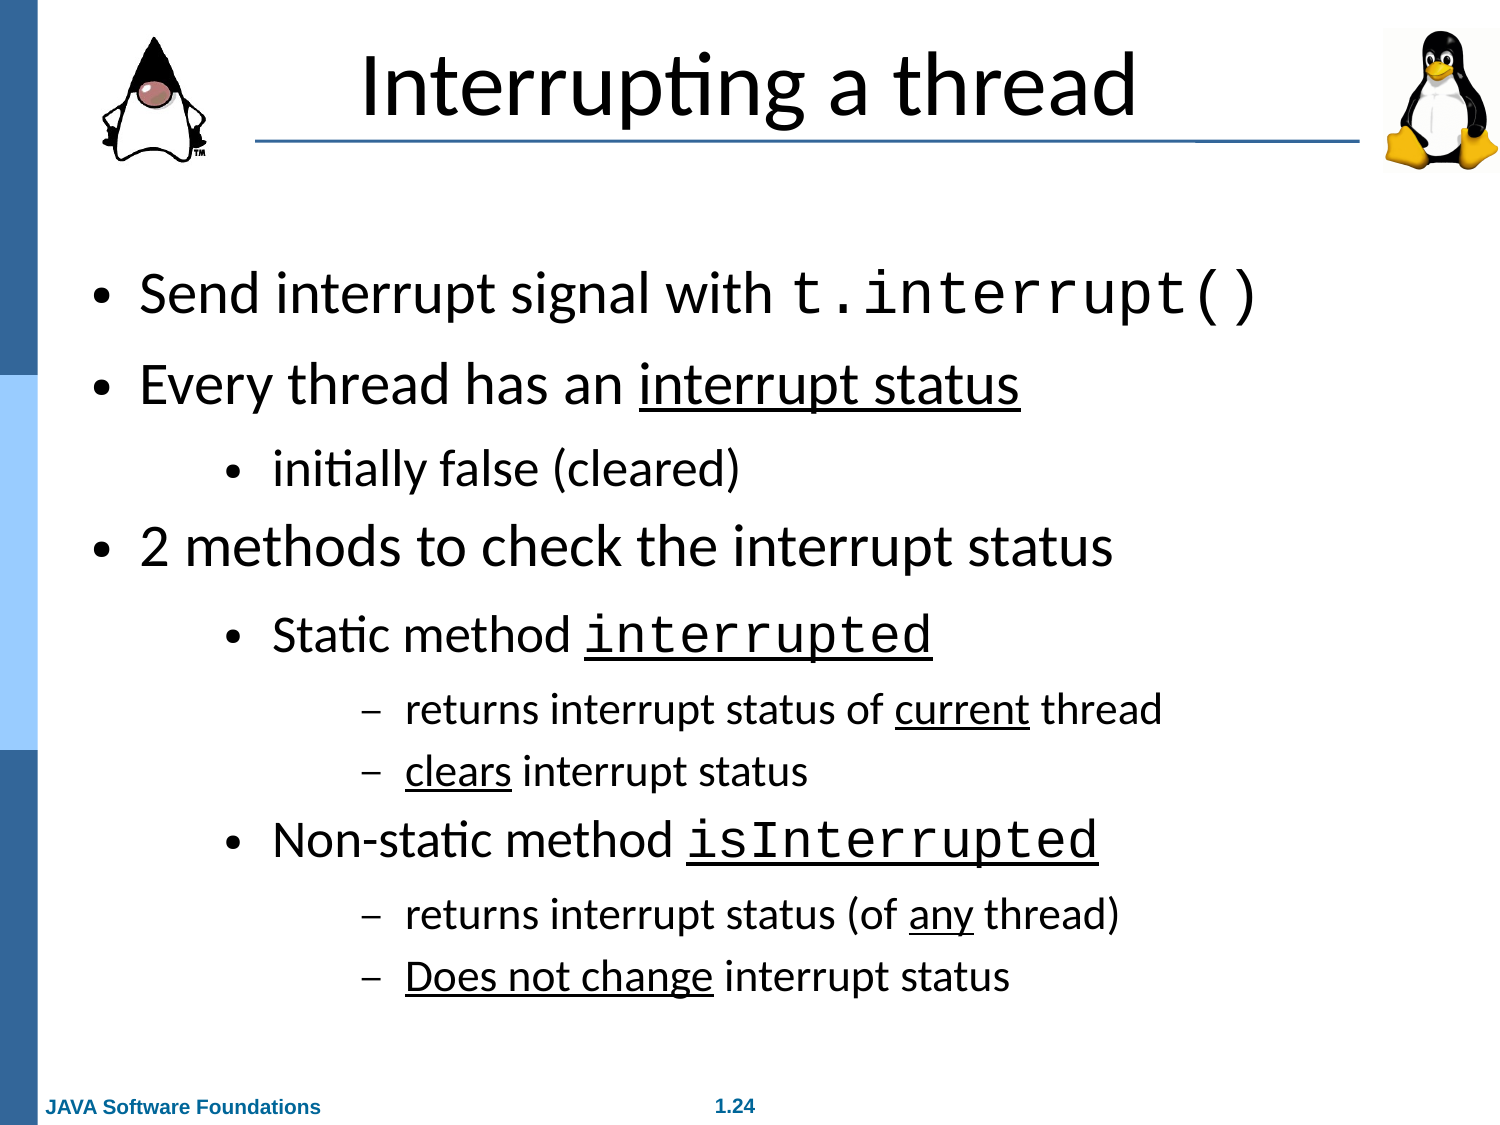

# Interrupting a thread
Send interrupt signal with t.interrupt()
Every thread has an interrupt status
initially false (cleared)
2 methods to check the interrupt status
Static method interrupted
returns interrupt status of current thread
clears interrupt status
Non-static method isInterrupted
returns interrupt status (of any thread)
Does not change interrupt status